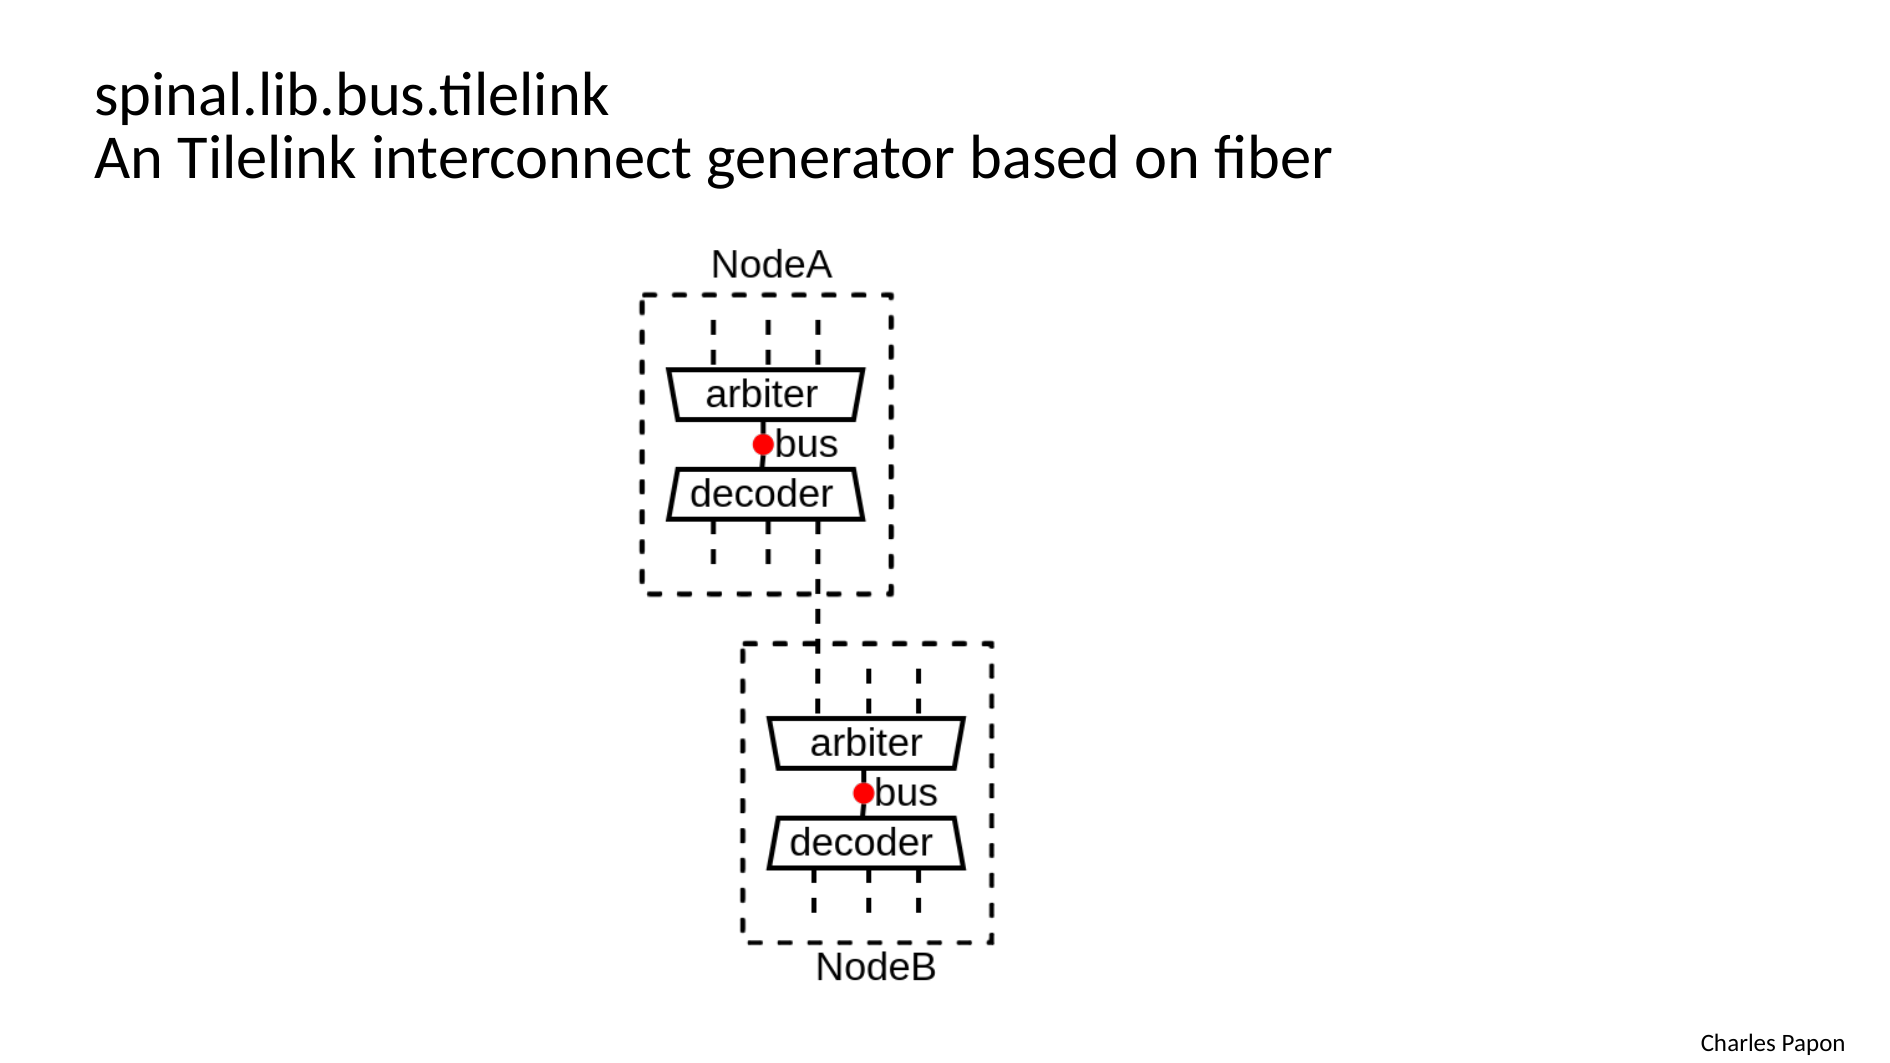

# spinal.lib.bus.tilelink An Tilelink interconnect generator based on fiber
Charles Papon